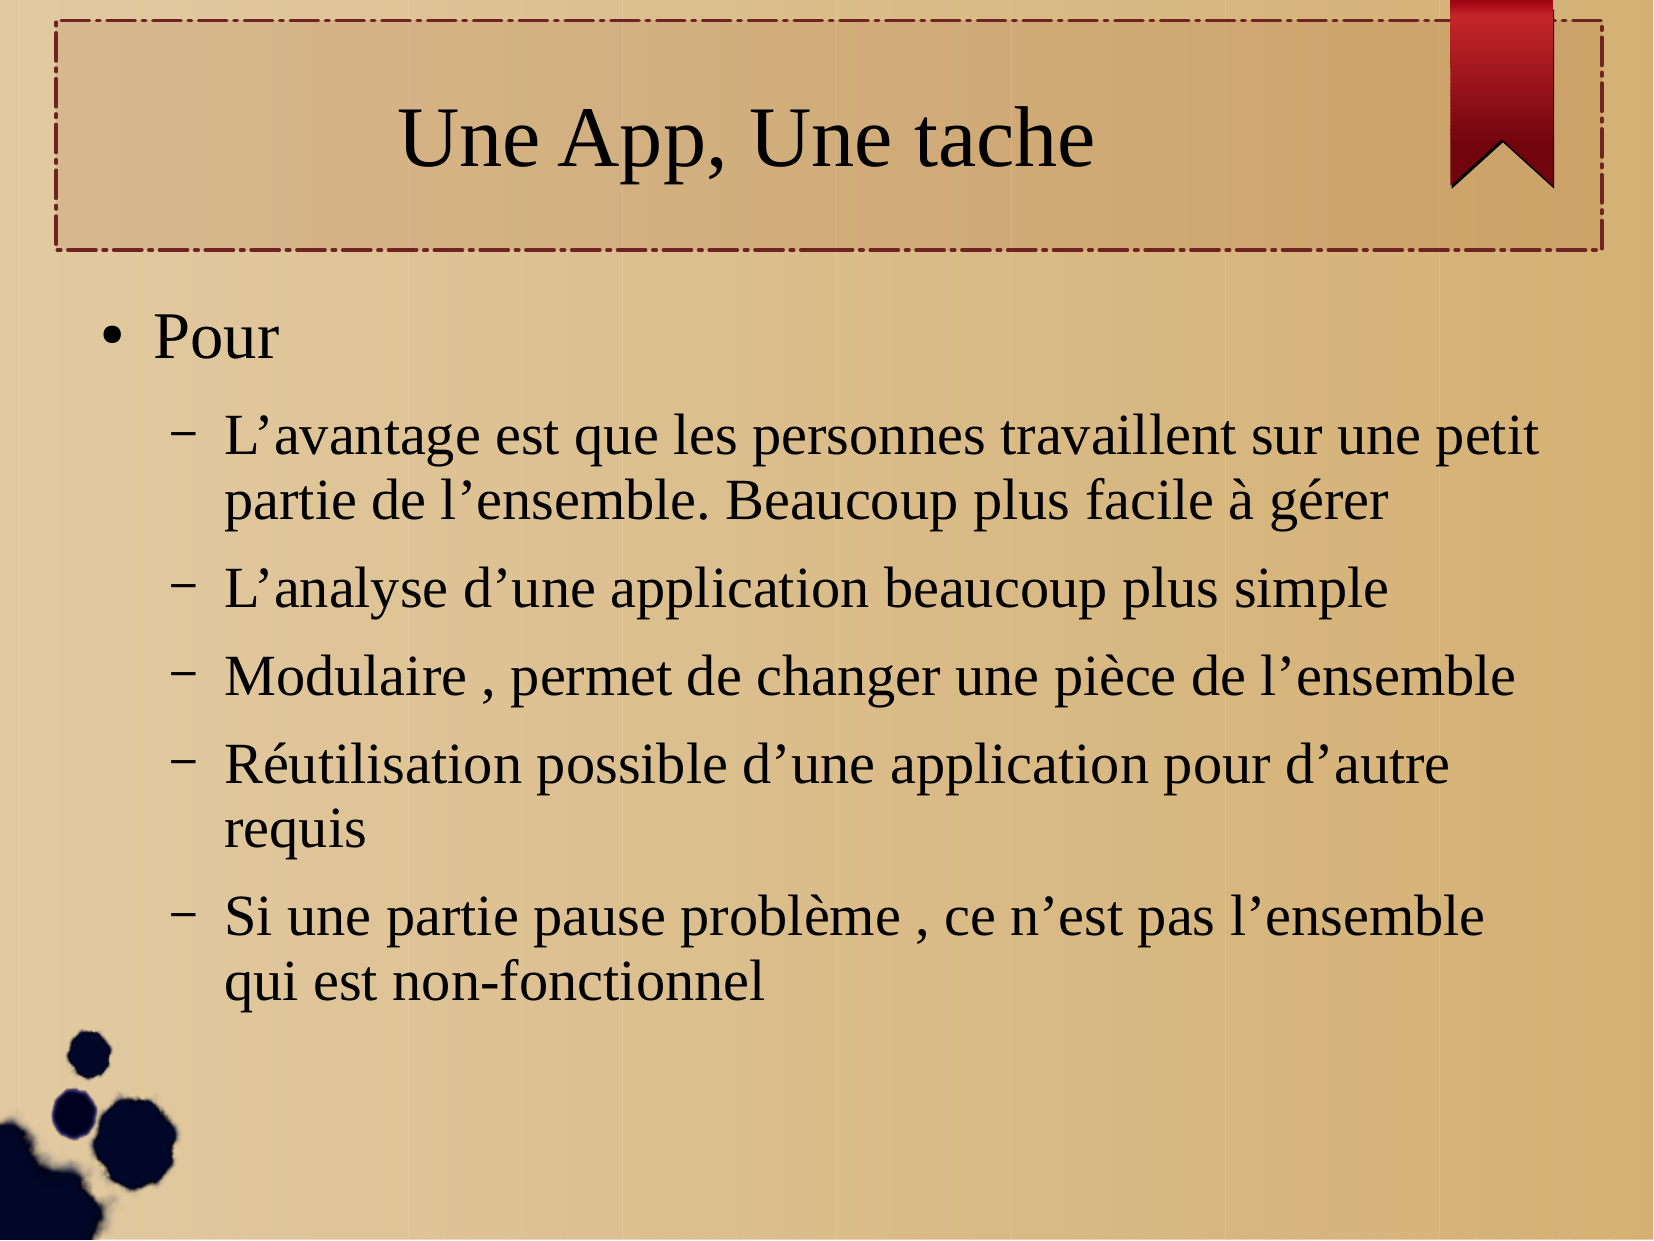

# Une App, Une tache
Pour
L’avantage est que les personnes travaillent sur une petit partie de l’ensemble. Beaucoup plus facile à gérer
L’analyse d’une application beaucoup plus simple
Modulaire , permet de changer une pièce de l’ensemble
Réutilisation possible d’une application pour d’autre requis
Si une partie pause problème , ce n’est pas l’ensemble qui est non-fonctionnel